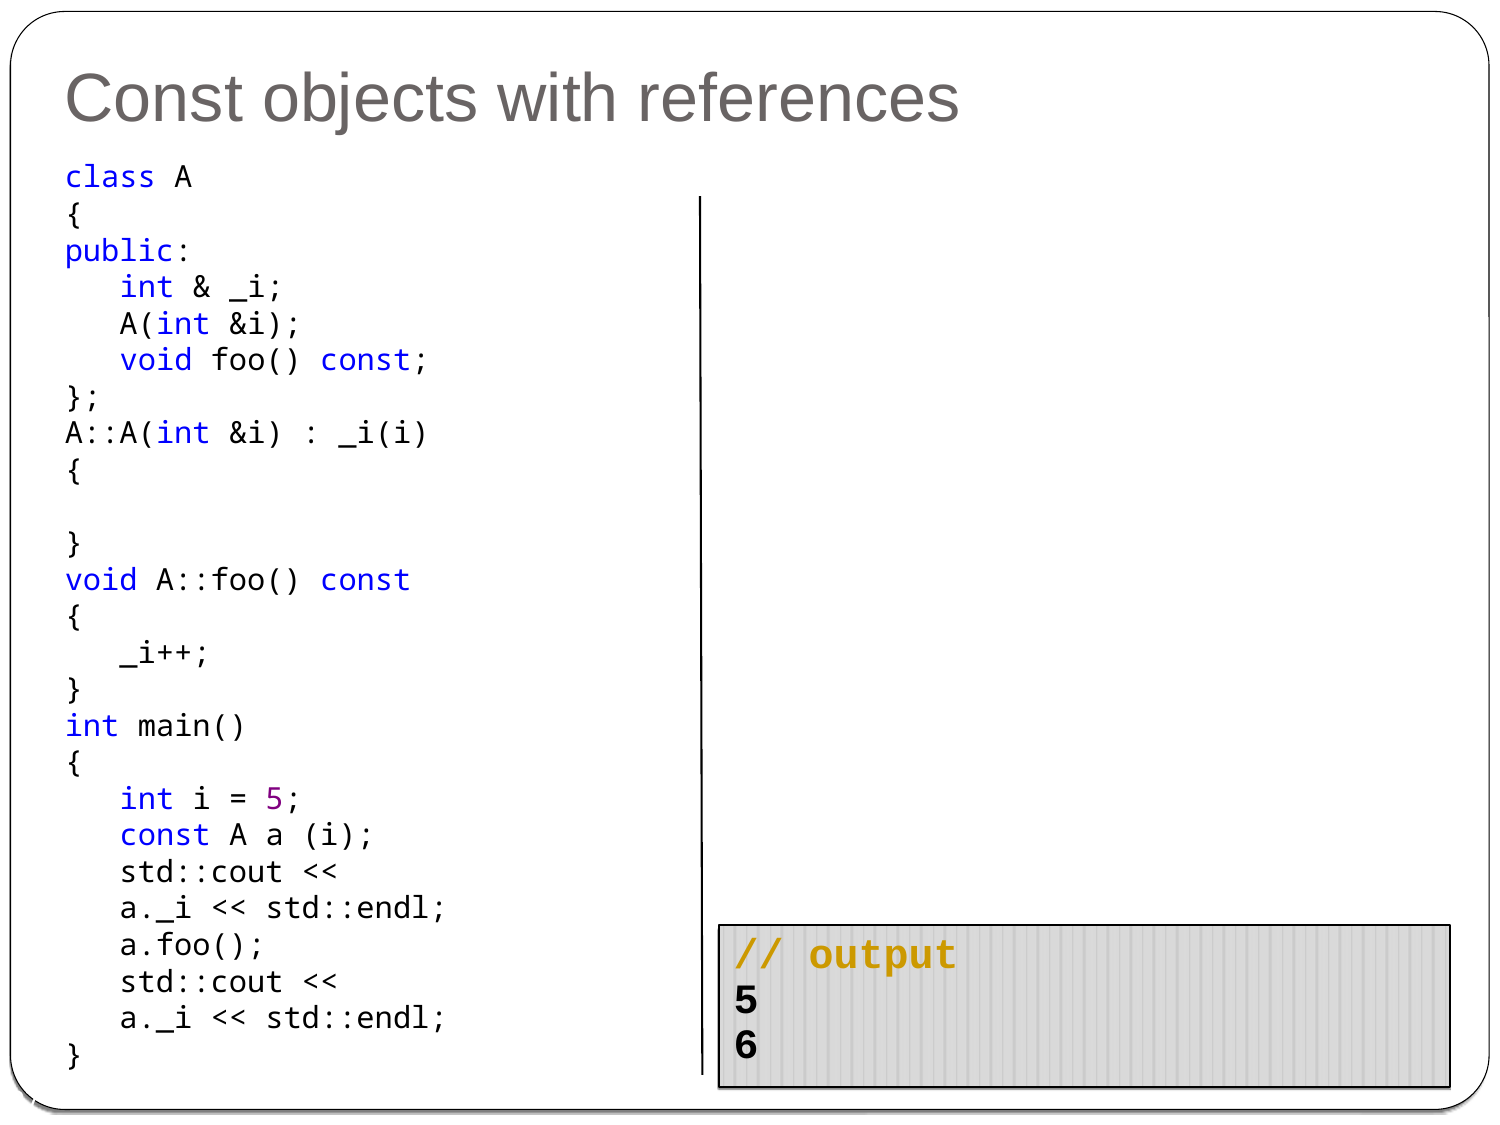

# Const objects with references
class A
{
public:
   int & _i;
   A(int &i);
   void foo() const;
};
A::A(int &i) : _i(i)
{
   
}
void A::foo() const
{
   _i++;
}
int main()
{
   int i = 5;
   const A a (i);
   std::cout <<
   a._i << std::endl;
   a.foo();
   std::cout <<
   a._i << std::endl;
}
// output
5
6